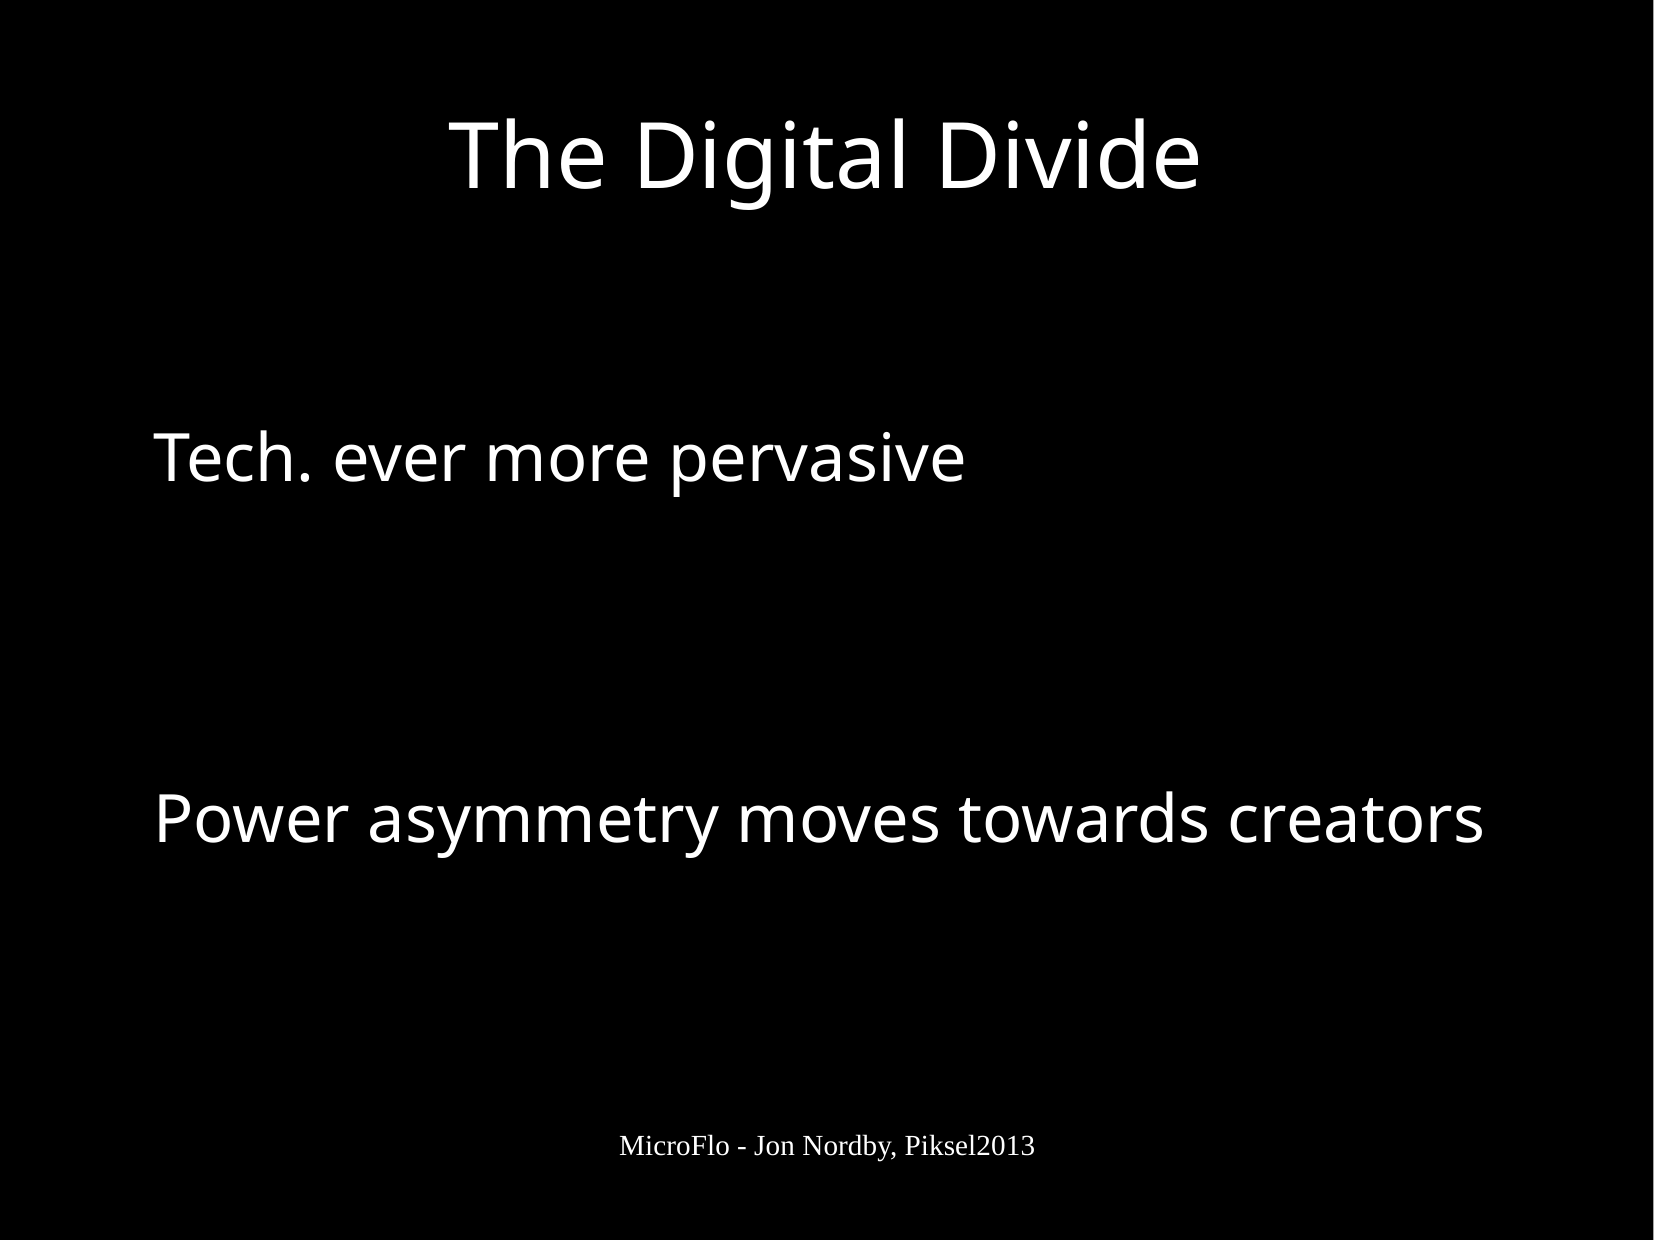

# The Digital Divide
Tech. ever more pervasive
Power asymmetry moves towards creators
MicroFlo - Jon Nordby, Piksel2013